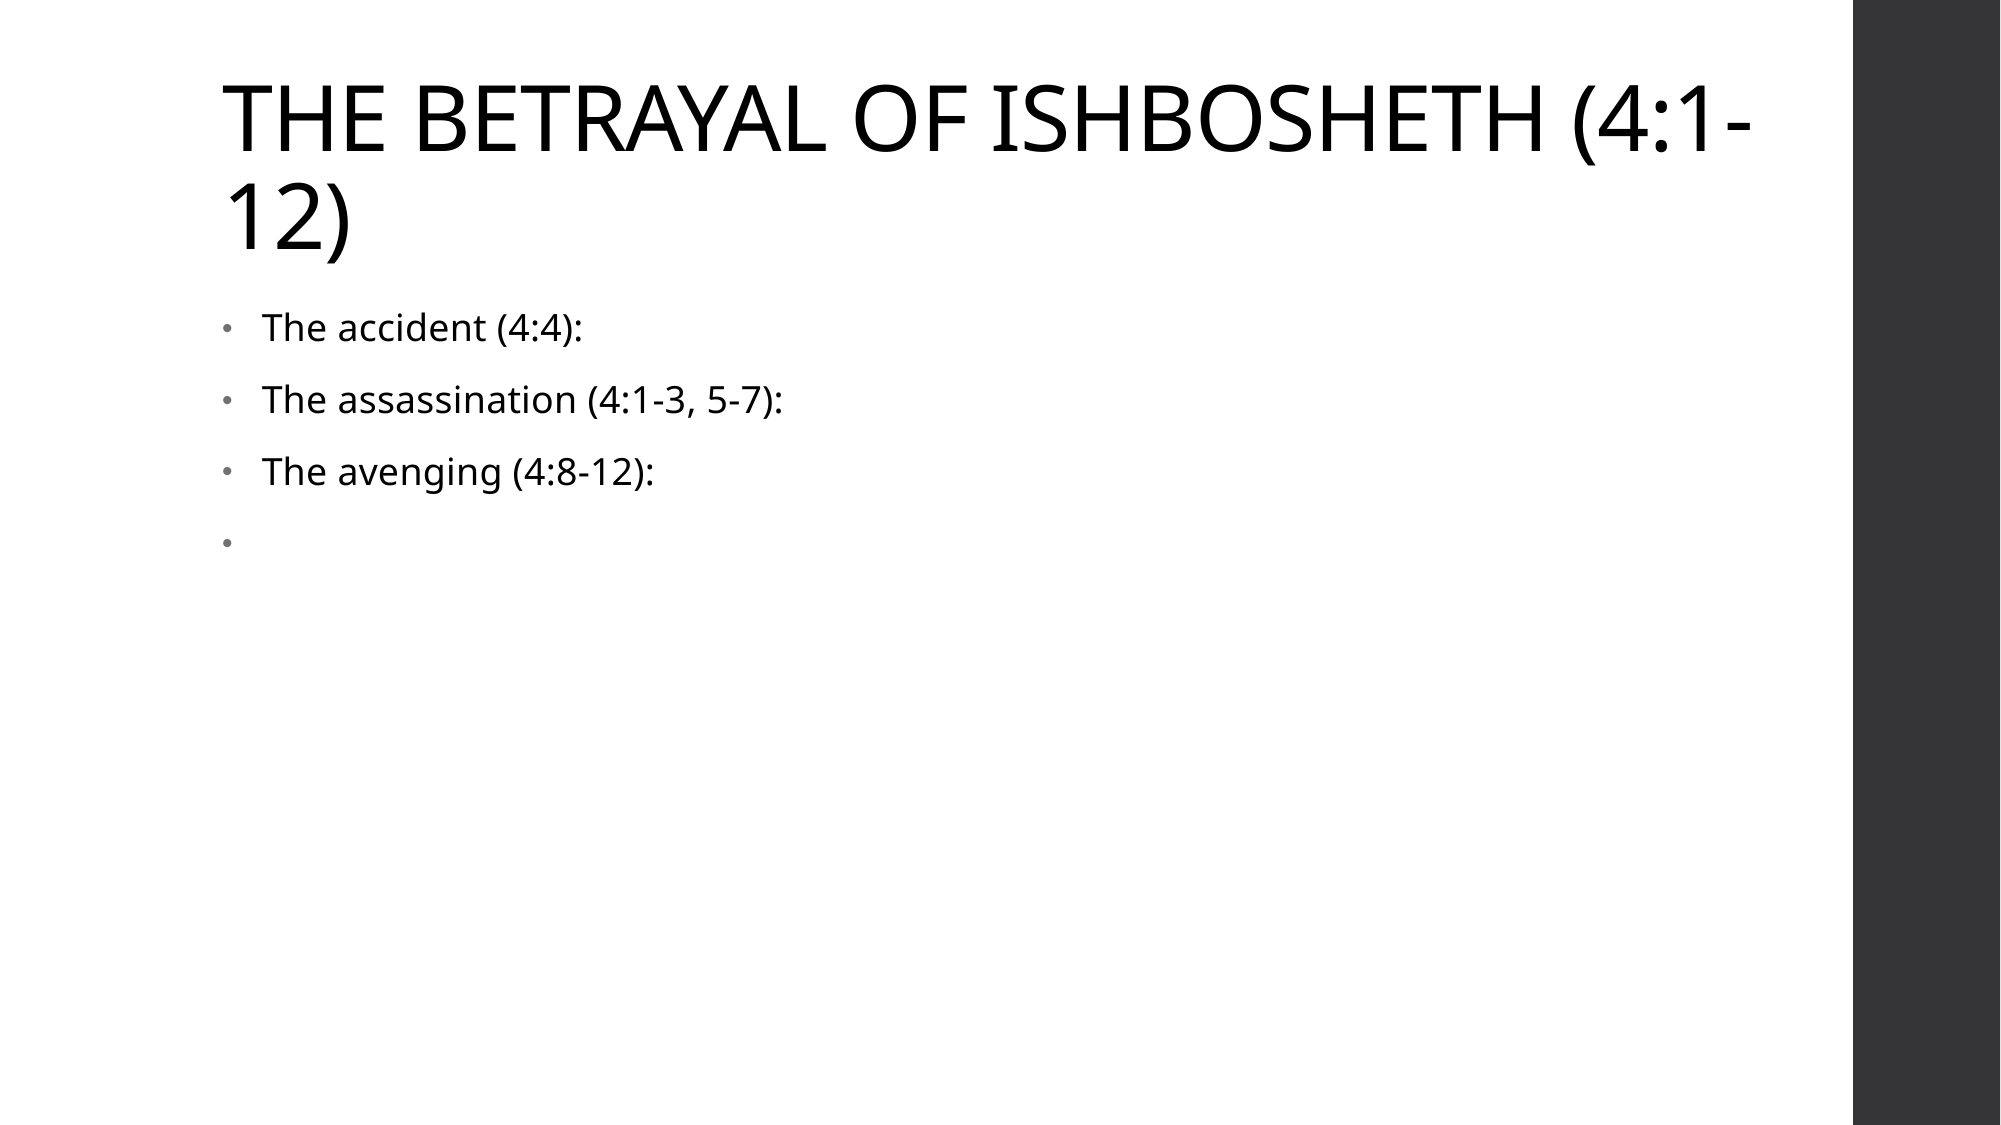

# THE BETRAYAL OF ISHBOSHETH (4:1-12)
 The accident (4:4):
 The assassination (4:1-3, 5-7):
 The avenging (4:8-12):